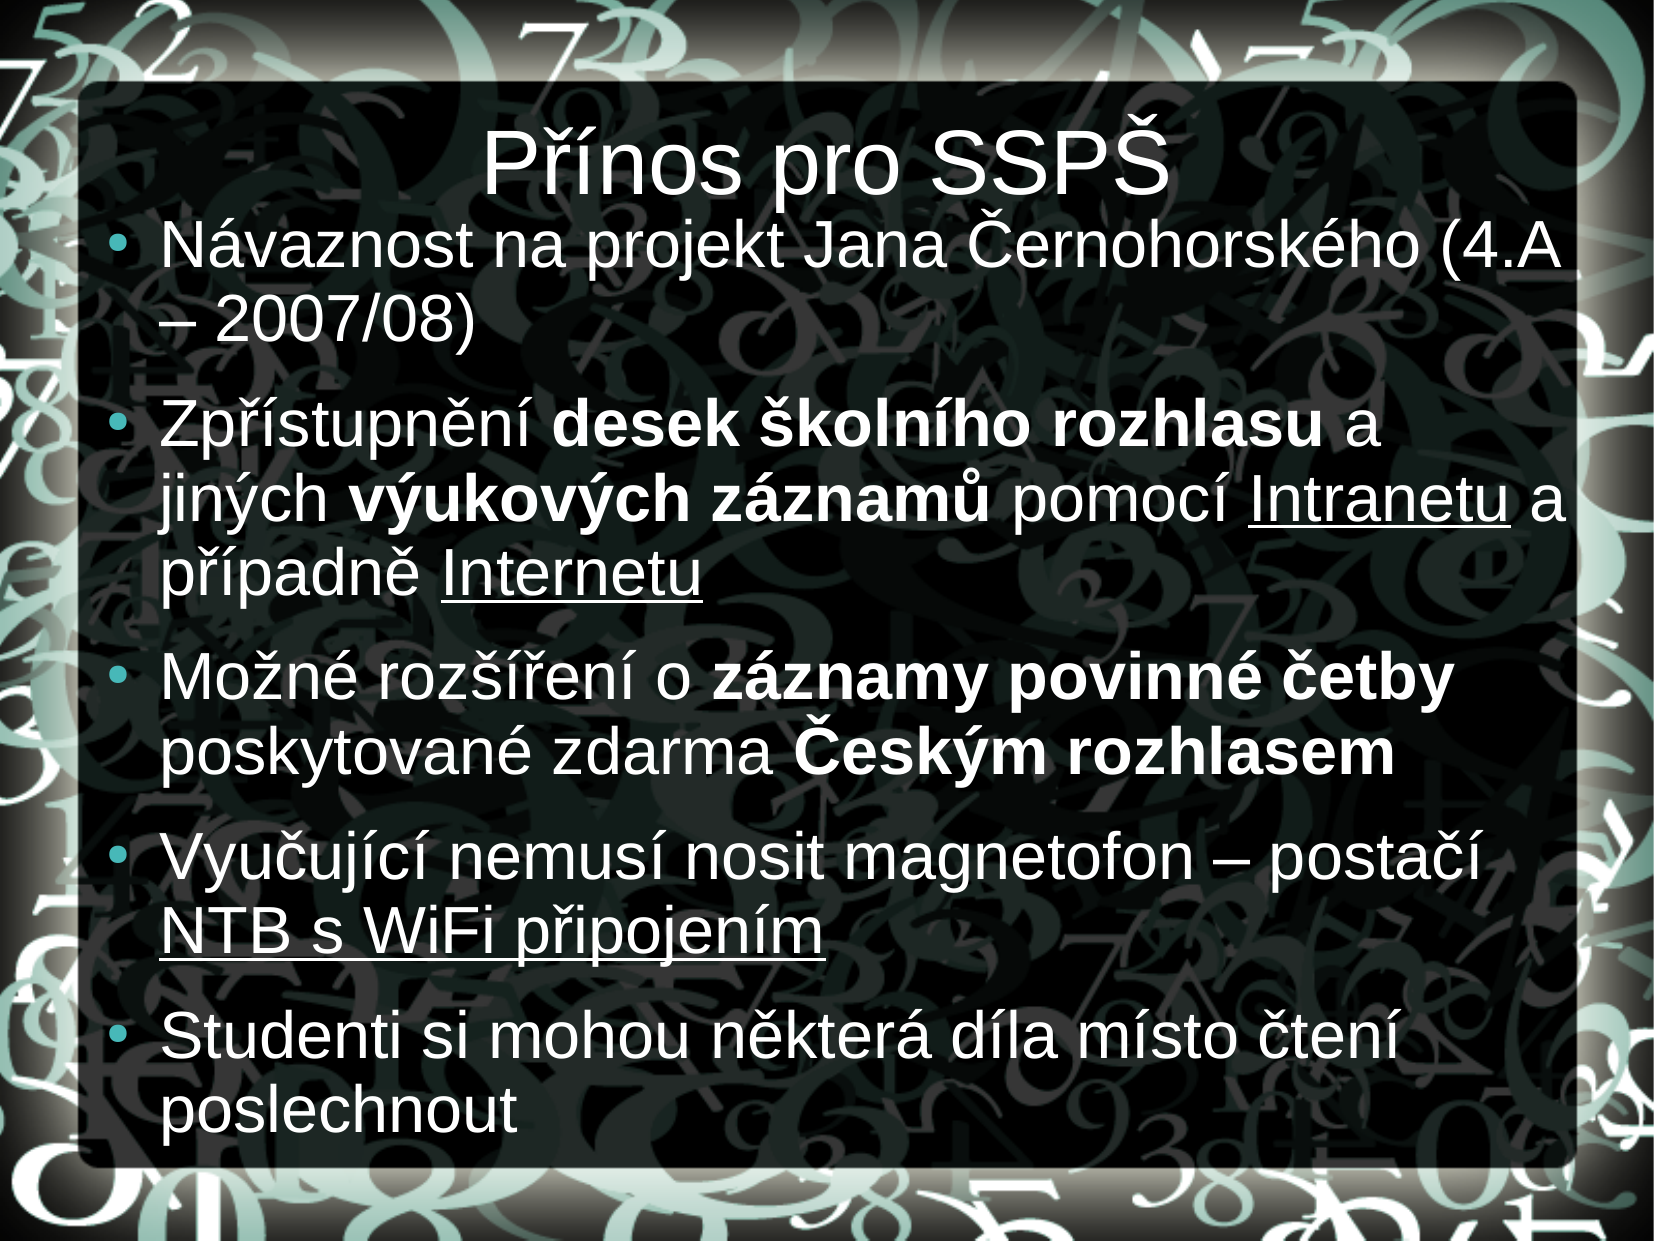

# Přínos pro SSPŠ
Návaznost na projekt Jana Černohorského (4.A – 2007/08)
Zpřístupnění desek školního rozhlasu a jiných výukových záznamů pomocí Intranetu a případně Internetu
Možné rozšíření o záznamy povinné četby poskytované zdarma Českým rozhlasem
Vyučující nemusí nosit magnetofon – postačí NTB s WiFi připojením
Studenti si mohou některá díla místo čtení poslechnout